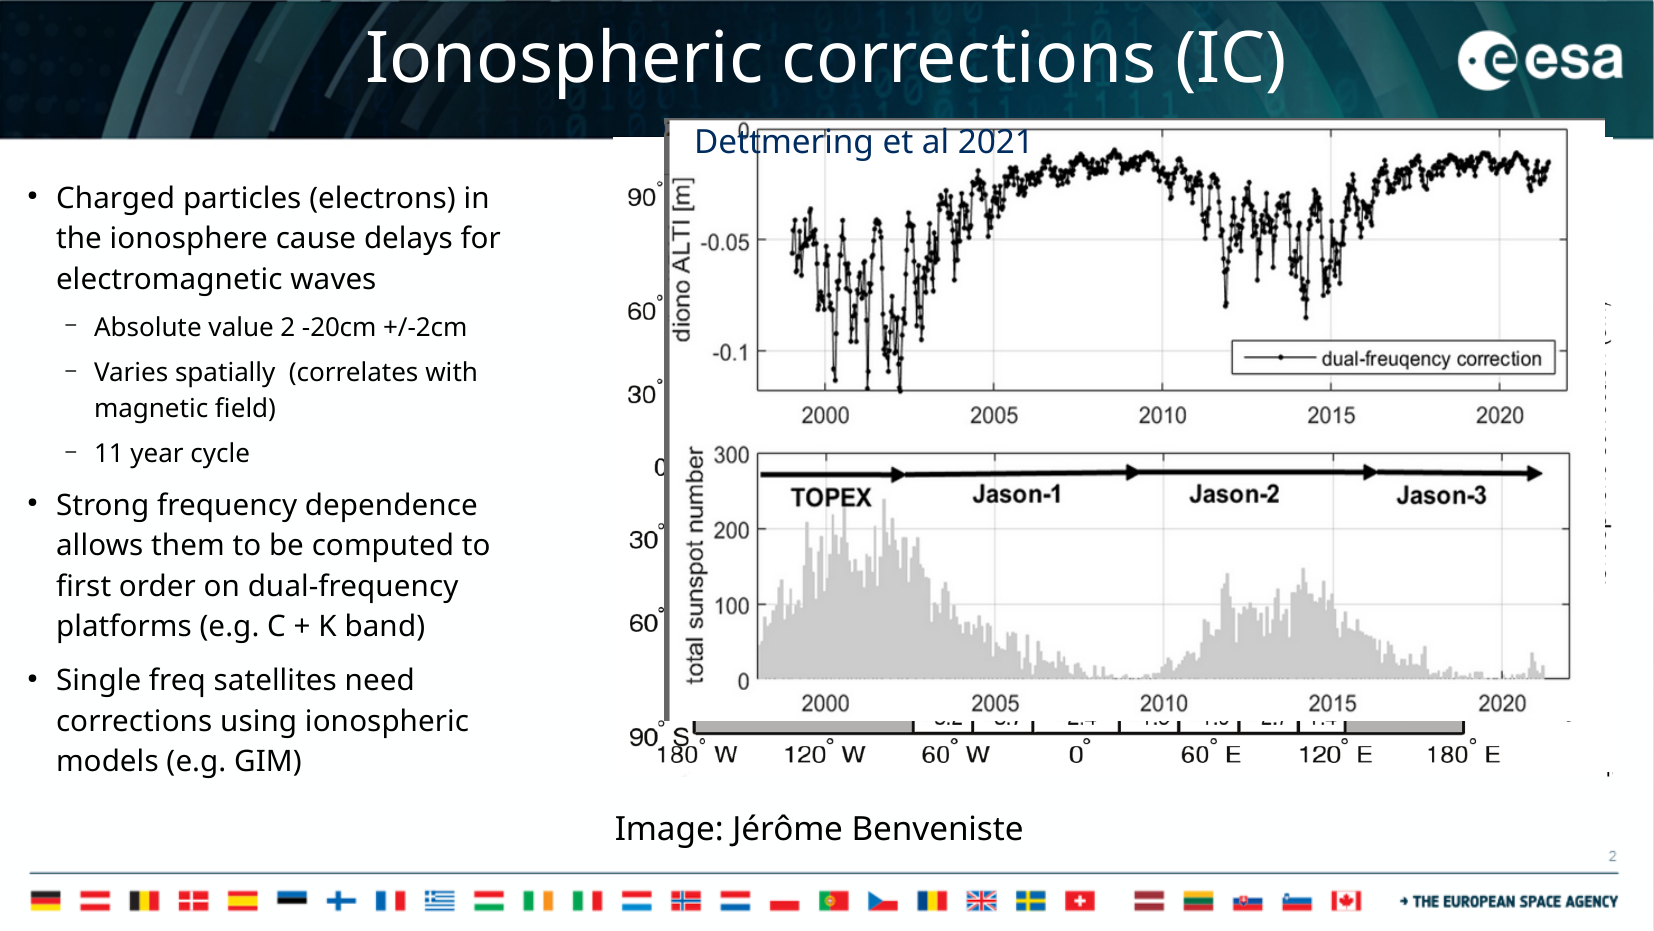

# Ionospheric corrections (IC)
Dettmering et al 2021
Charged particles (electrons) in the ionosphere cause delays for electromagnetic waves
Absolute value 2 -20cm +/-2cm
Varies spatially (correlates with magnetic field)
11 year cycle
Strong frequency dependence allows them to be computed to first order on dual-frequency platforms (e.g. C + K band)
Single freq satellites need corrections using ionospheric models (e.g. GIM)
Image: Jérôme Benveniste